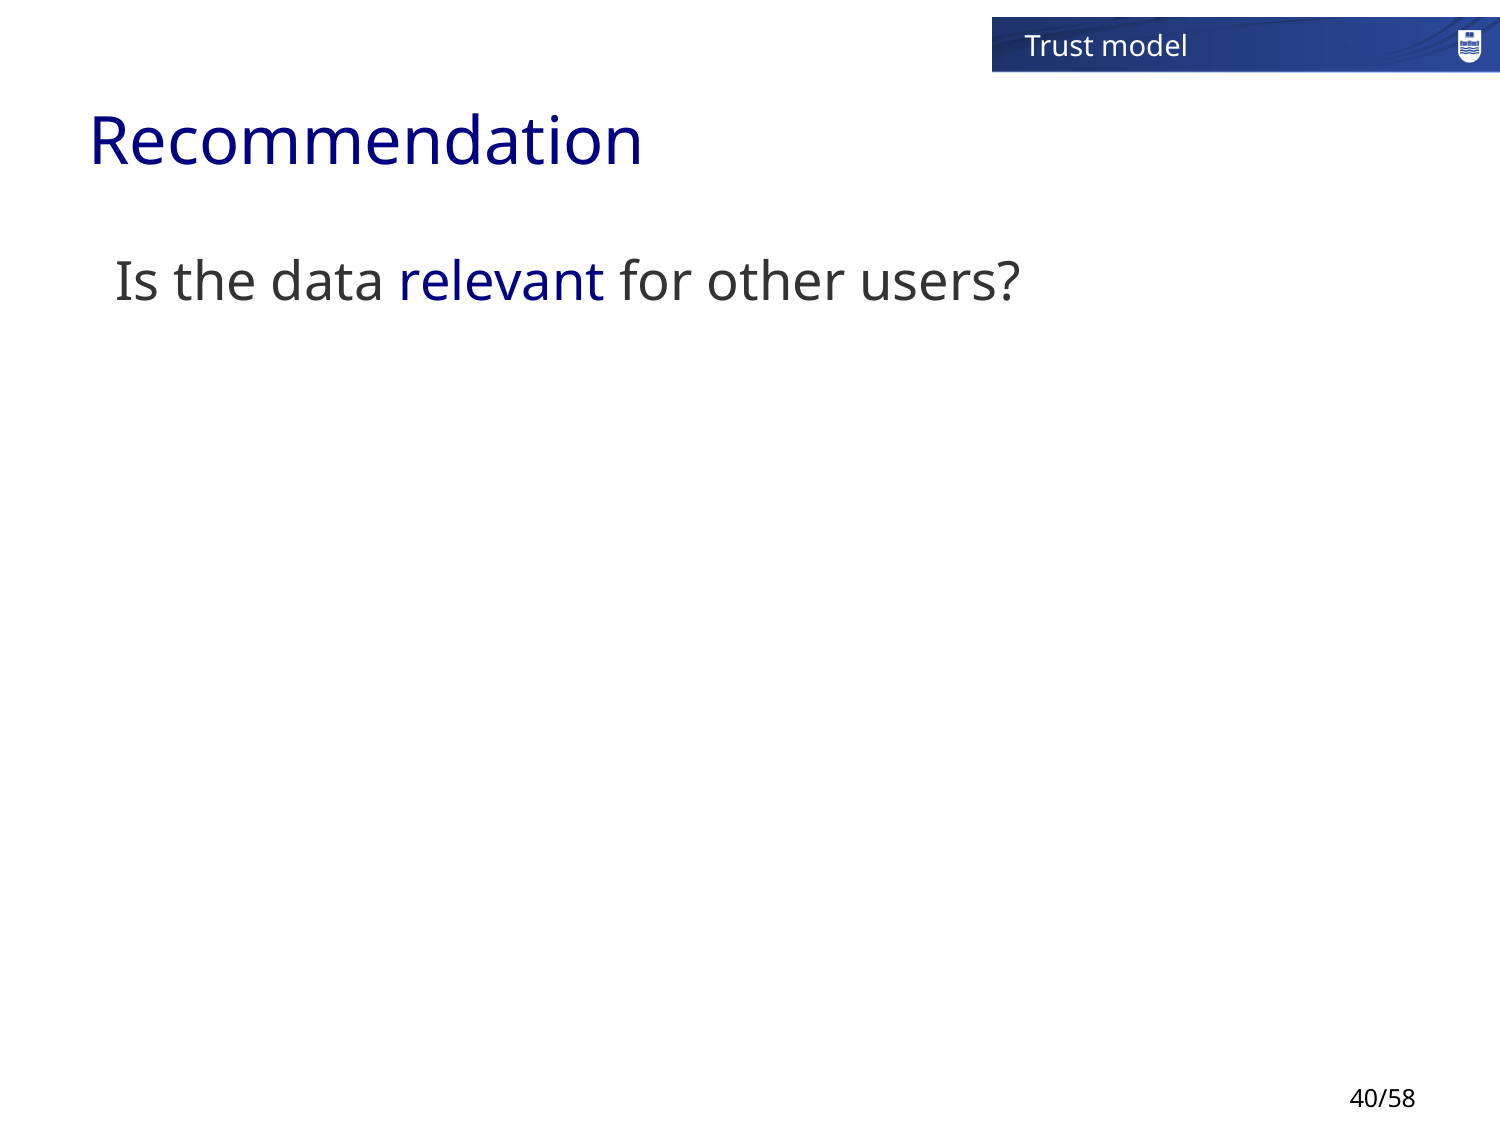

Trust model
# Recommendation
Is the data relevant for other users?